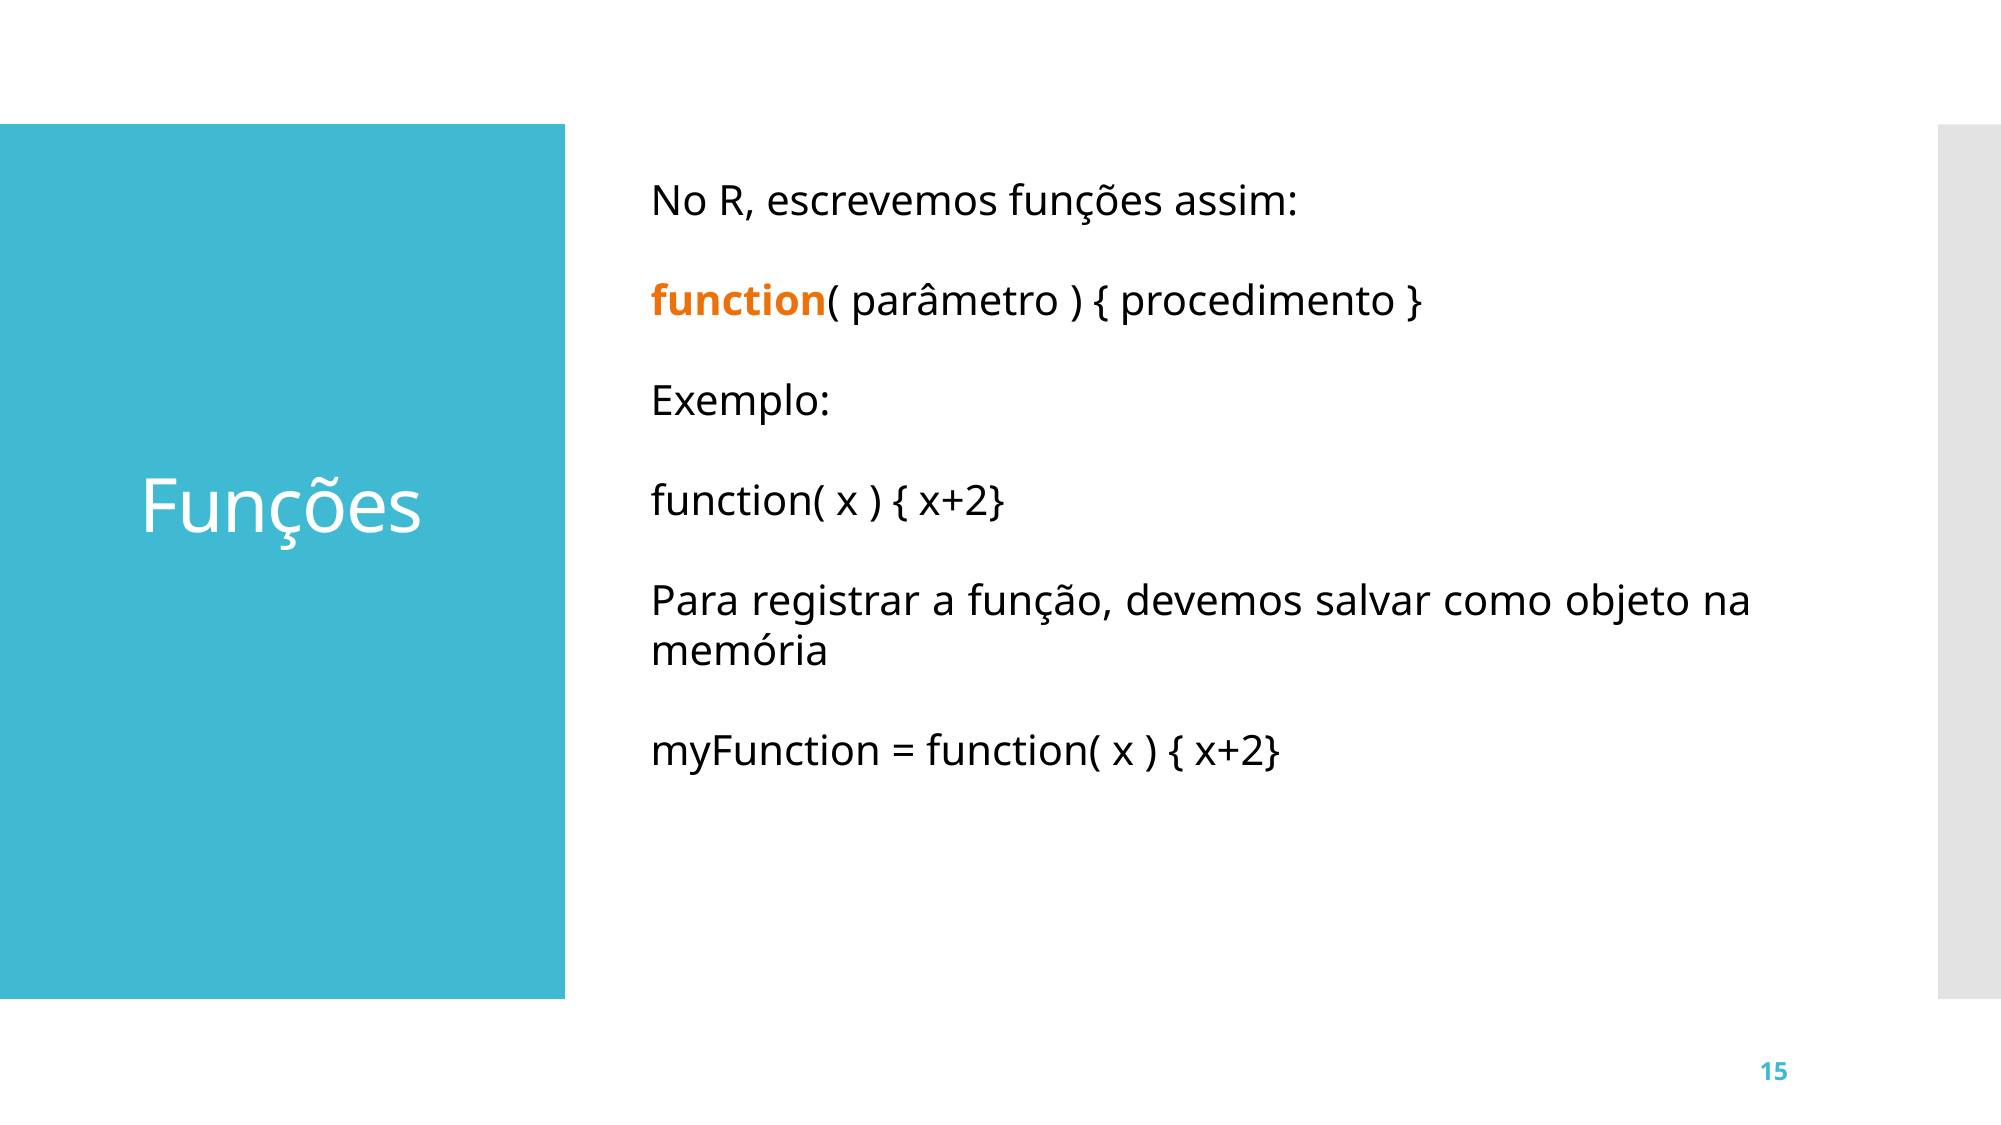

No R, escrevemos funções assim:
function( parâmetro ) { procedimento }
Exemplo:
function( x ) { x+2}
Para registrar a função, devemos salvar como objeto na memória
myFunction = function( x ) { x+2}
Funções